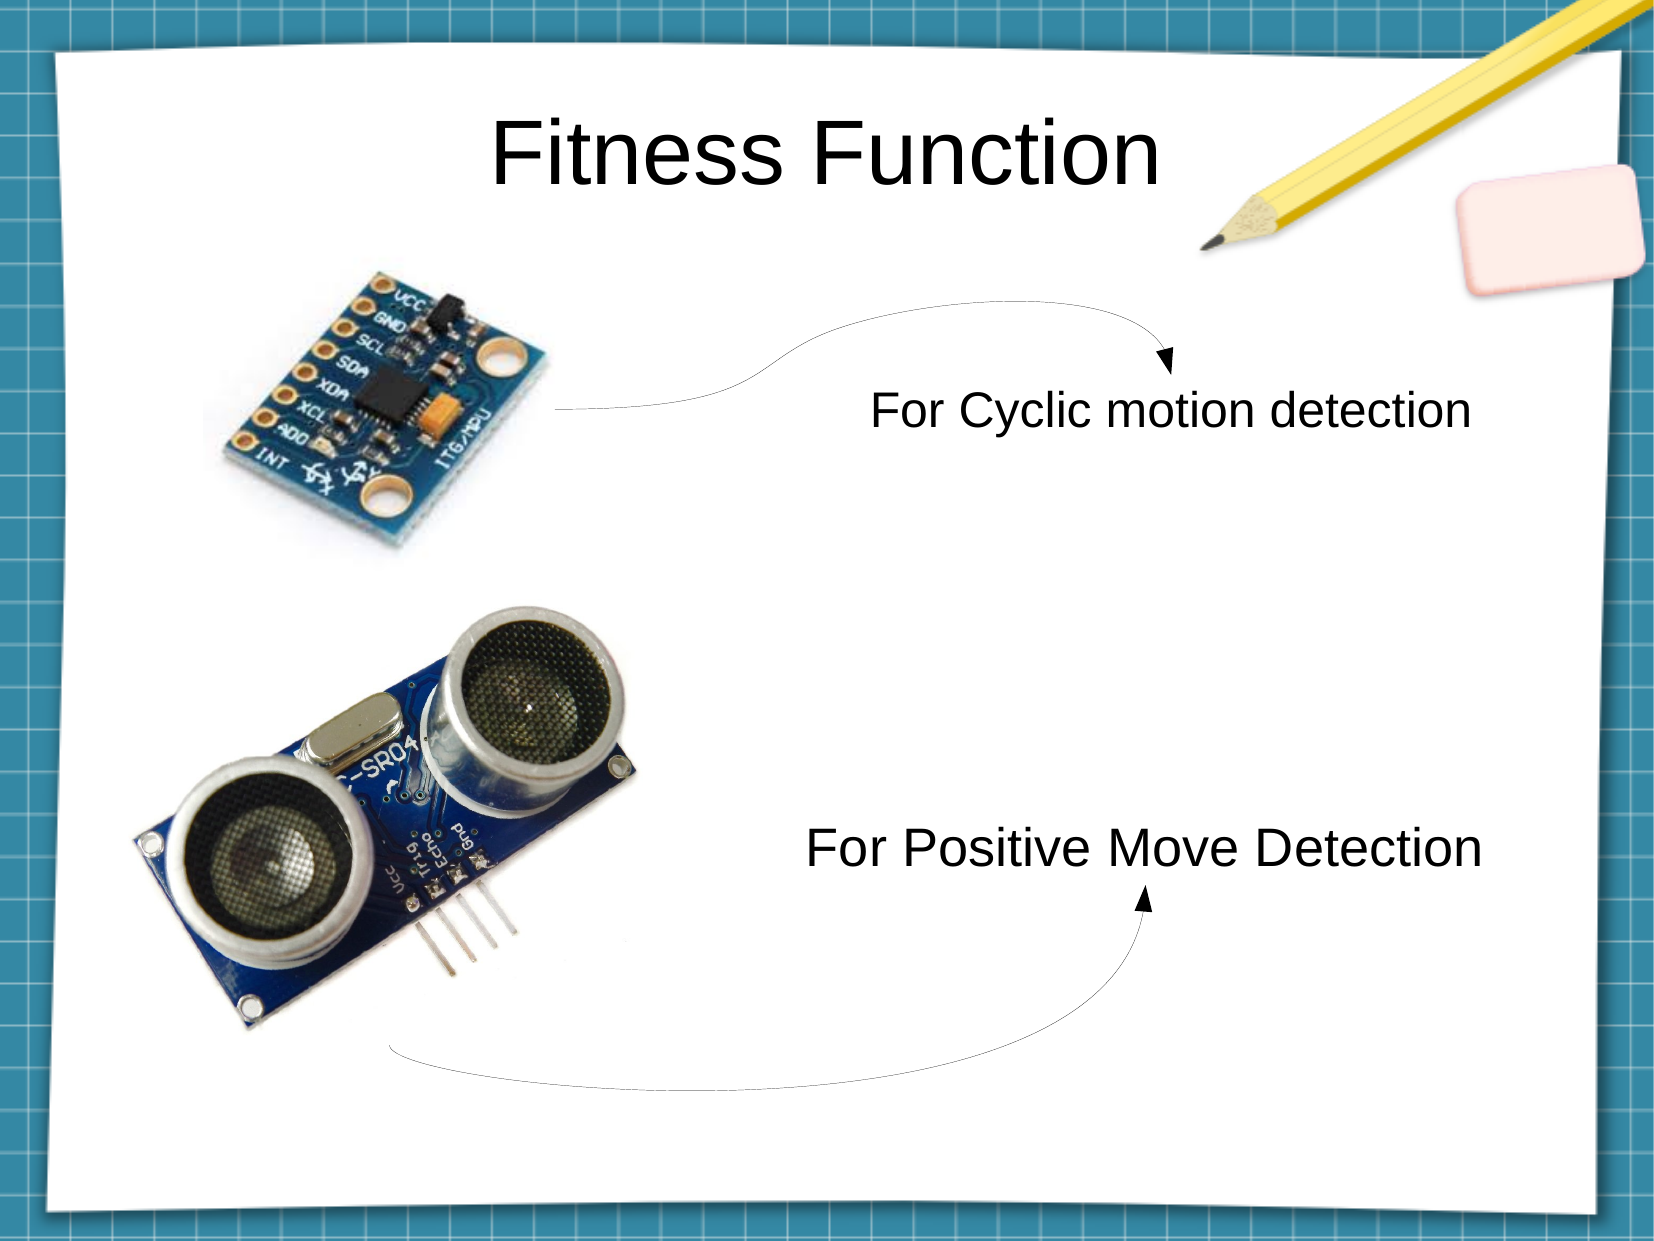

# Fitness Function
For Cyclic motion detection
For Positive Move Detection